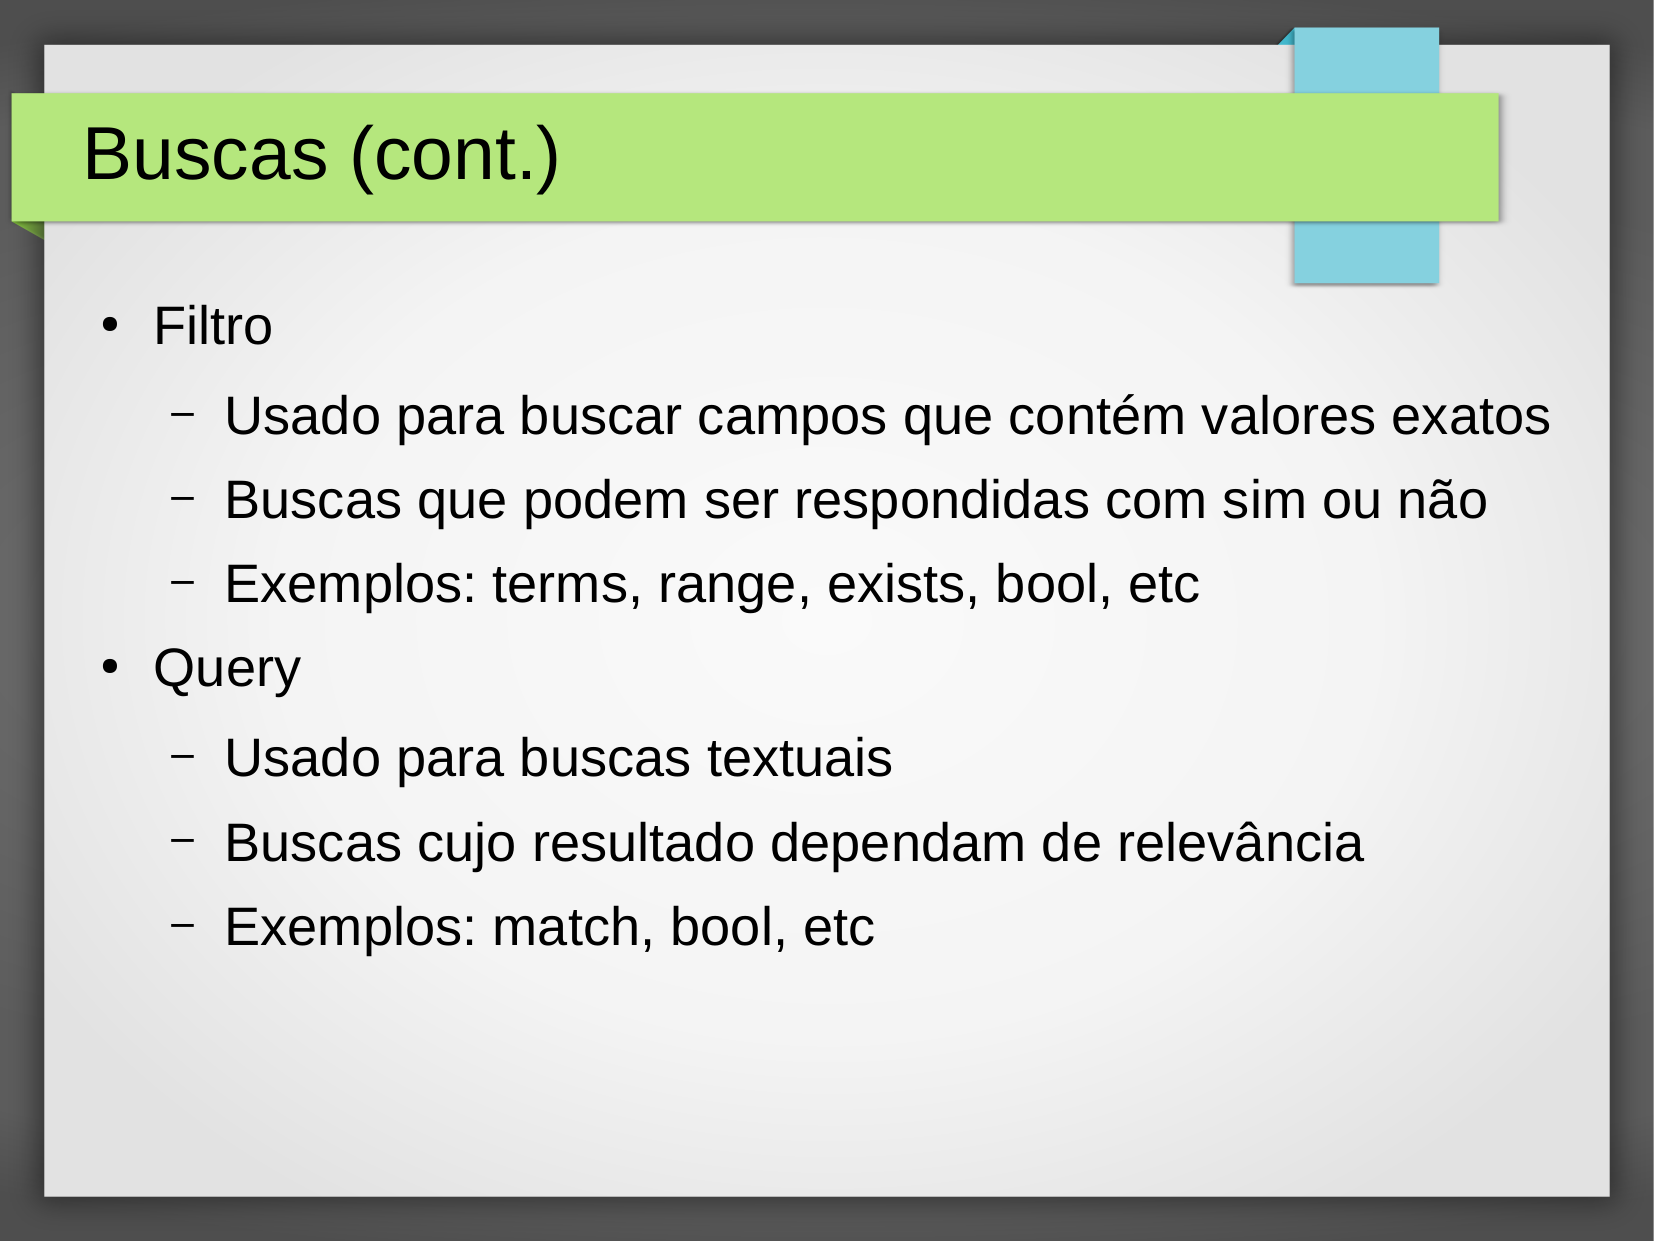

# Buscas (cont.)
Filtro
Usado para buscar campos que contém valores exatos
Buscas que podem ser respondidas com sim ou não
Exemplos: terms, range, exists, bool, etc
Query
Usado para buscas textuais
Buscas cujo resultado dependam de relevância
Exemplos: match, bool, etc